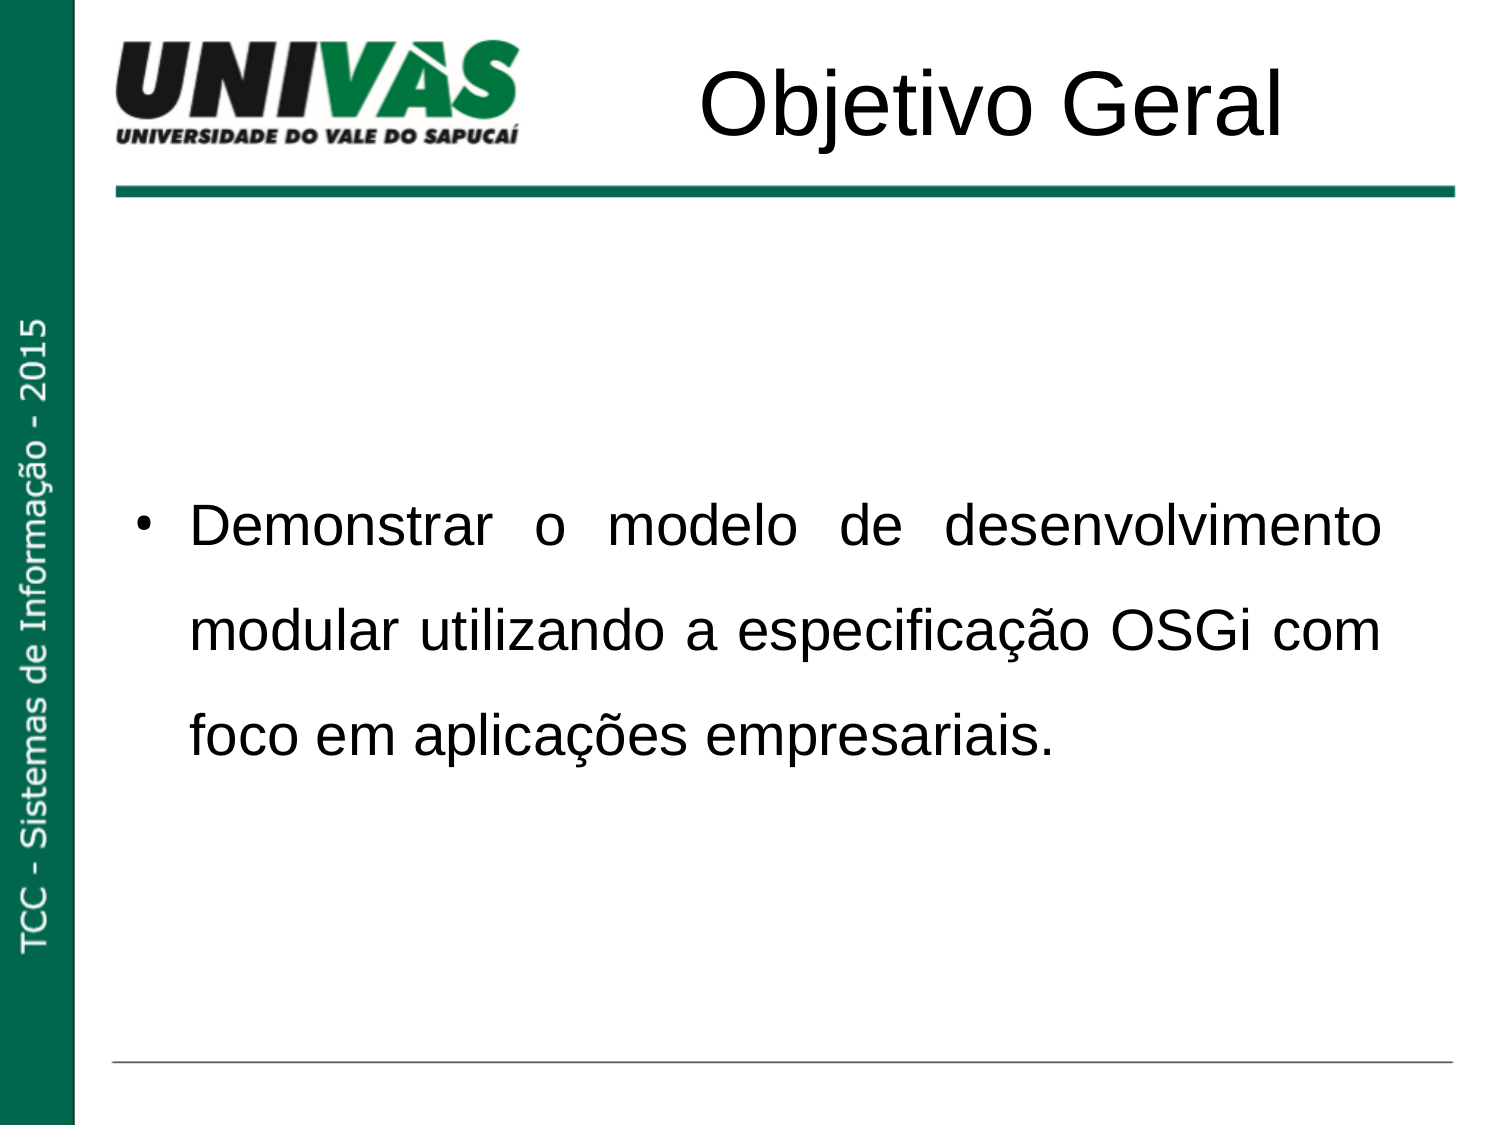

# Objetivo Geral
Demonstrar o modelo de desenvolvimento modular utilizando a especificação OSGi com foco em aplicações empresariais.